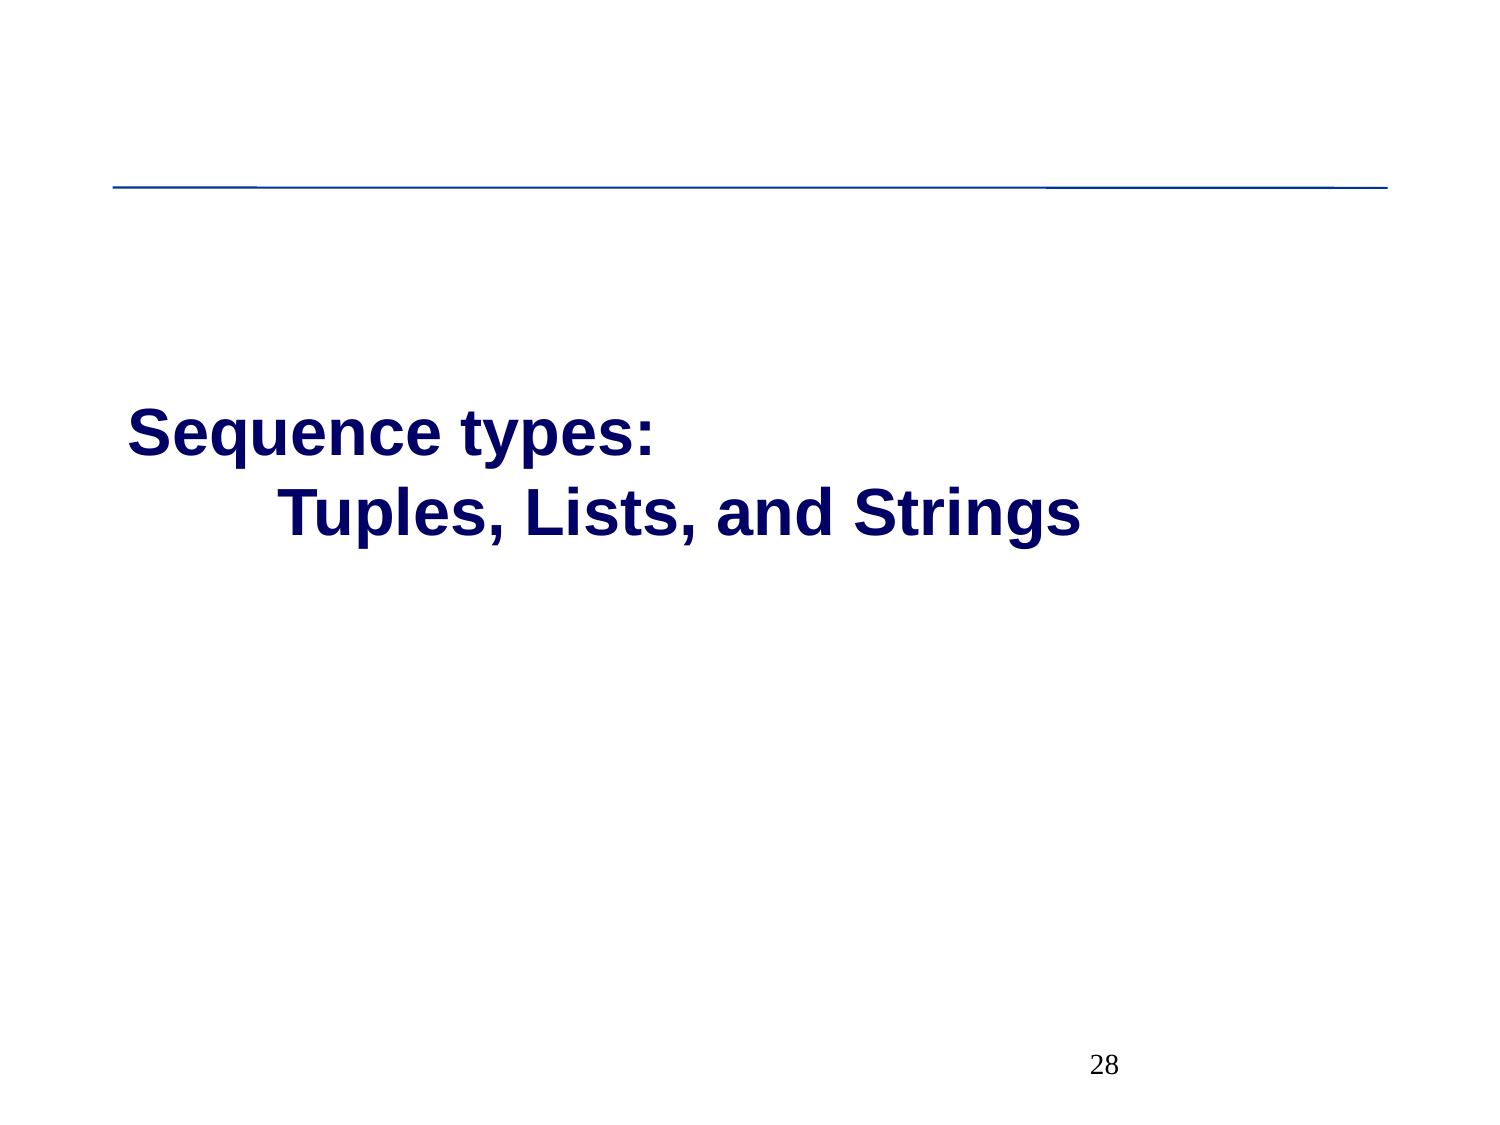

# Sequence types: Tuples, Lists, and Strings